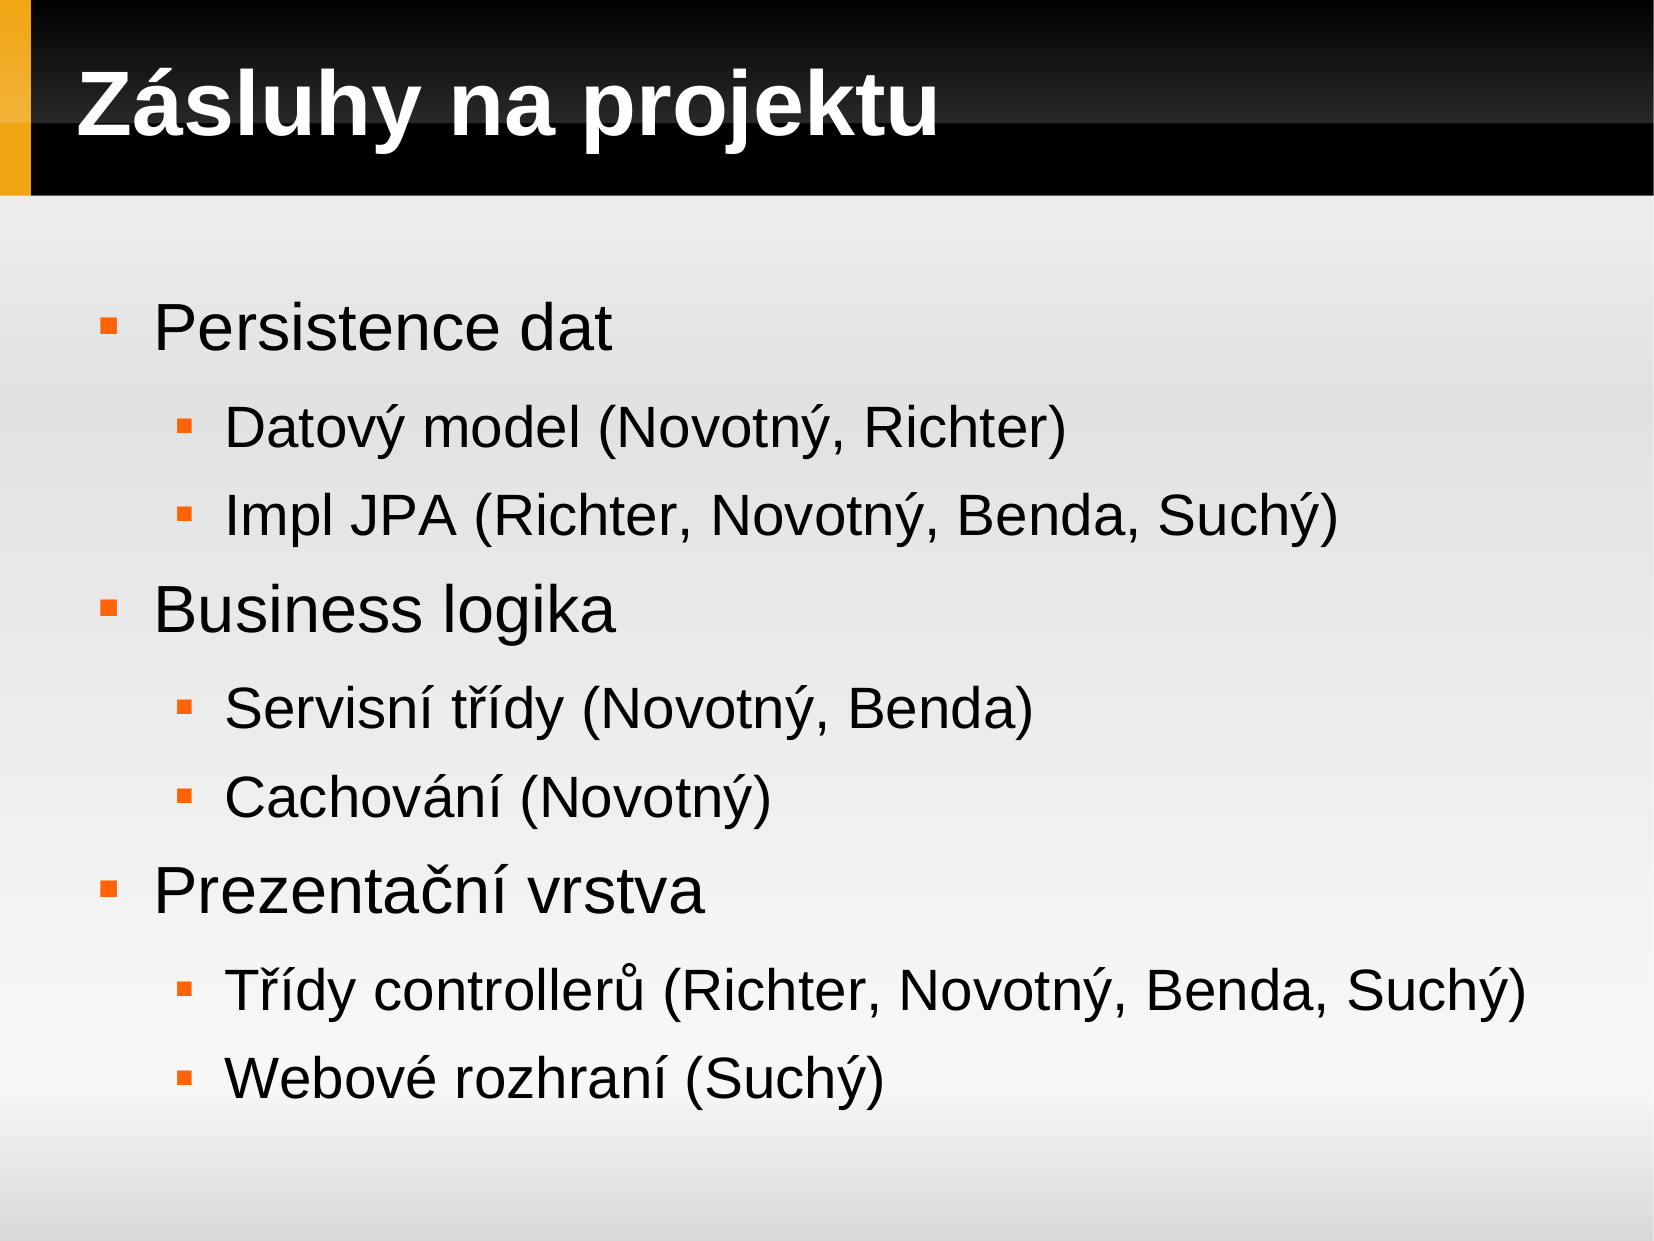

# Zásluhy na projektu
Persistence dat
Datový model (Novotný, Richter)
Impl JPA (Richter, Novotný, Benda, Suchý)
Business logika
Servisní třídy (Novotný, Benda)
Cachování (Novotný)
Prezentační vrstva
Třídy controllerů (Richter, Novotný, Benda, Suchý)
Webové rozhraní (Suchý)